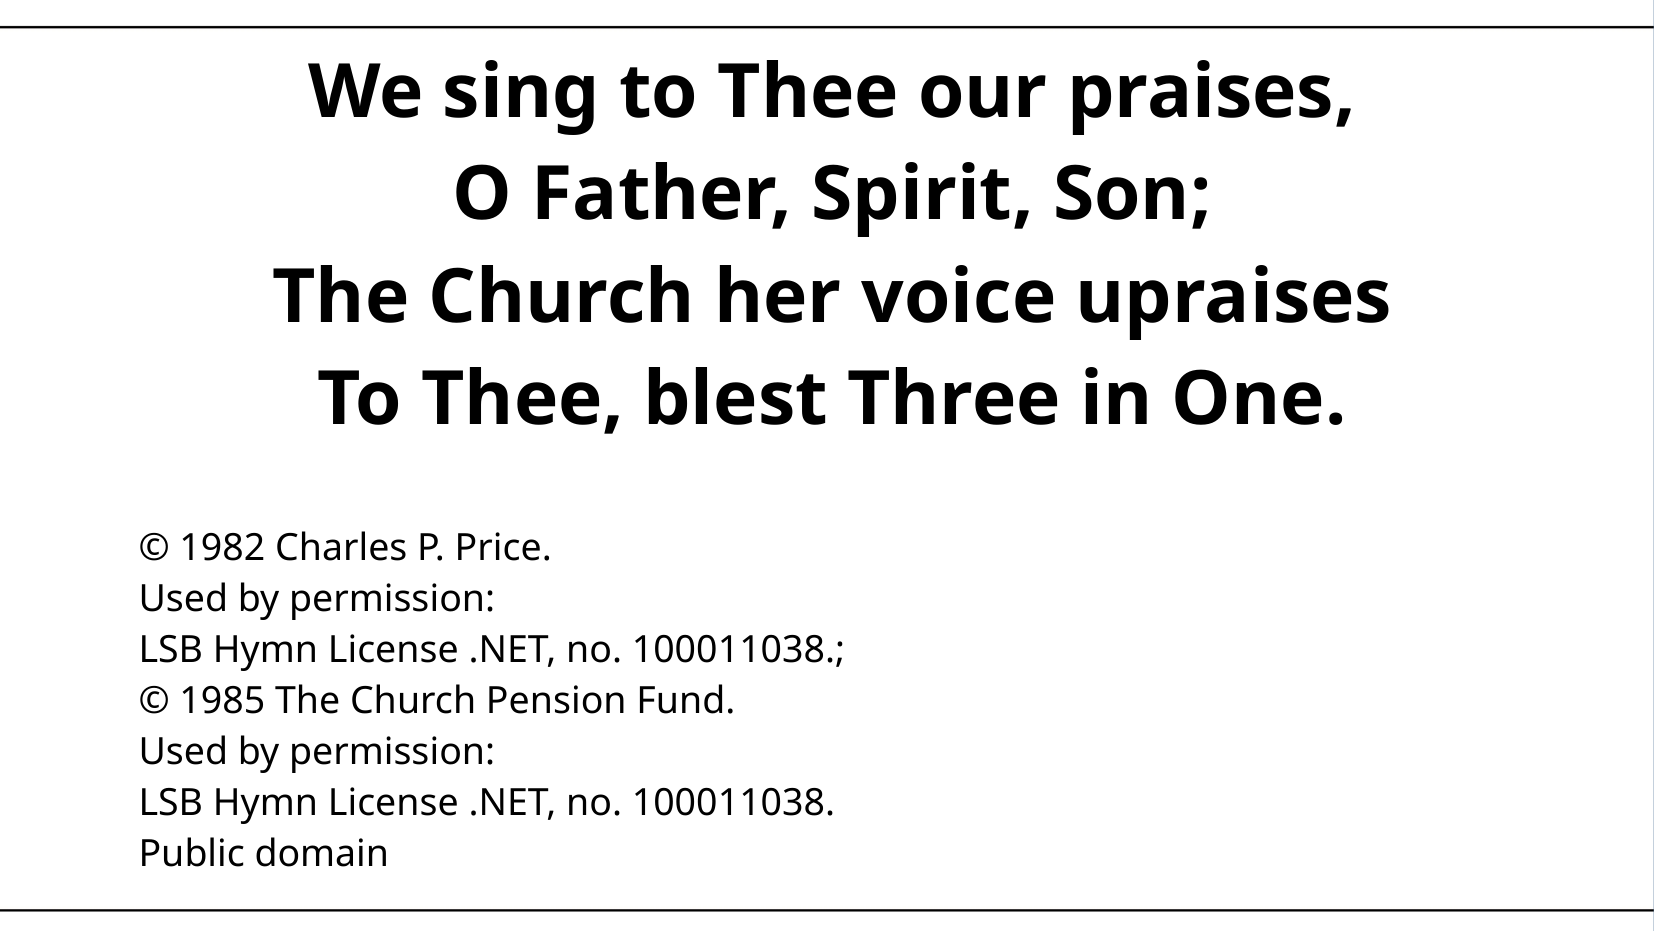

We sing to Thee our praises,
O Father, Spirit, Son;
The Church her voice upraises
To Thee, blest Three in One.
© 1982 Charles P. Price.
Used by permission:
LSB Hymn License .NET, no. 100011038.;
© 1985 The Church Pension Fund.
Used by permission:
LSB Hymn License .NET, no. 100011038.
Public domain